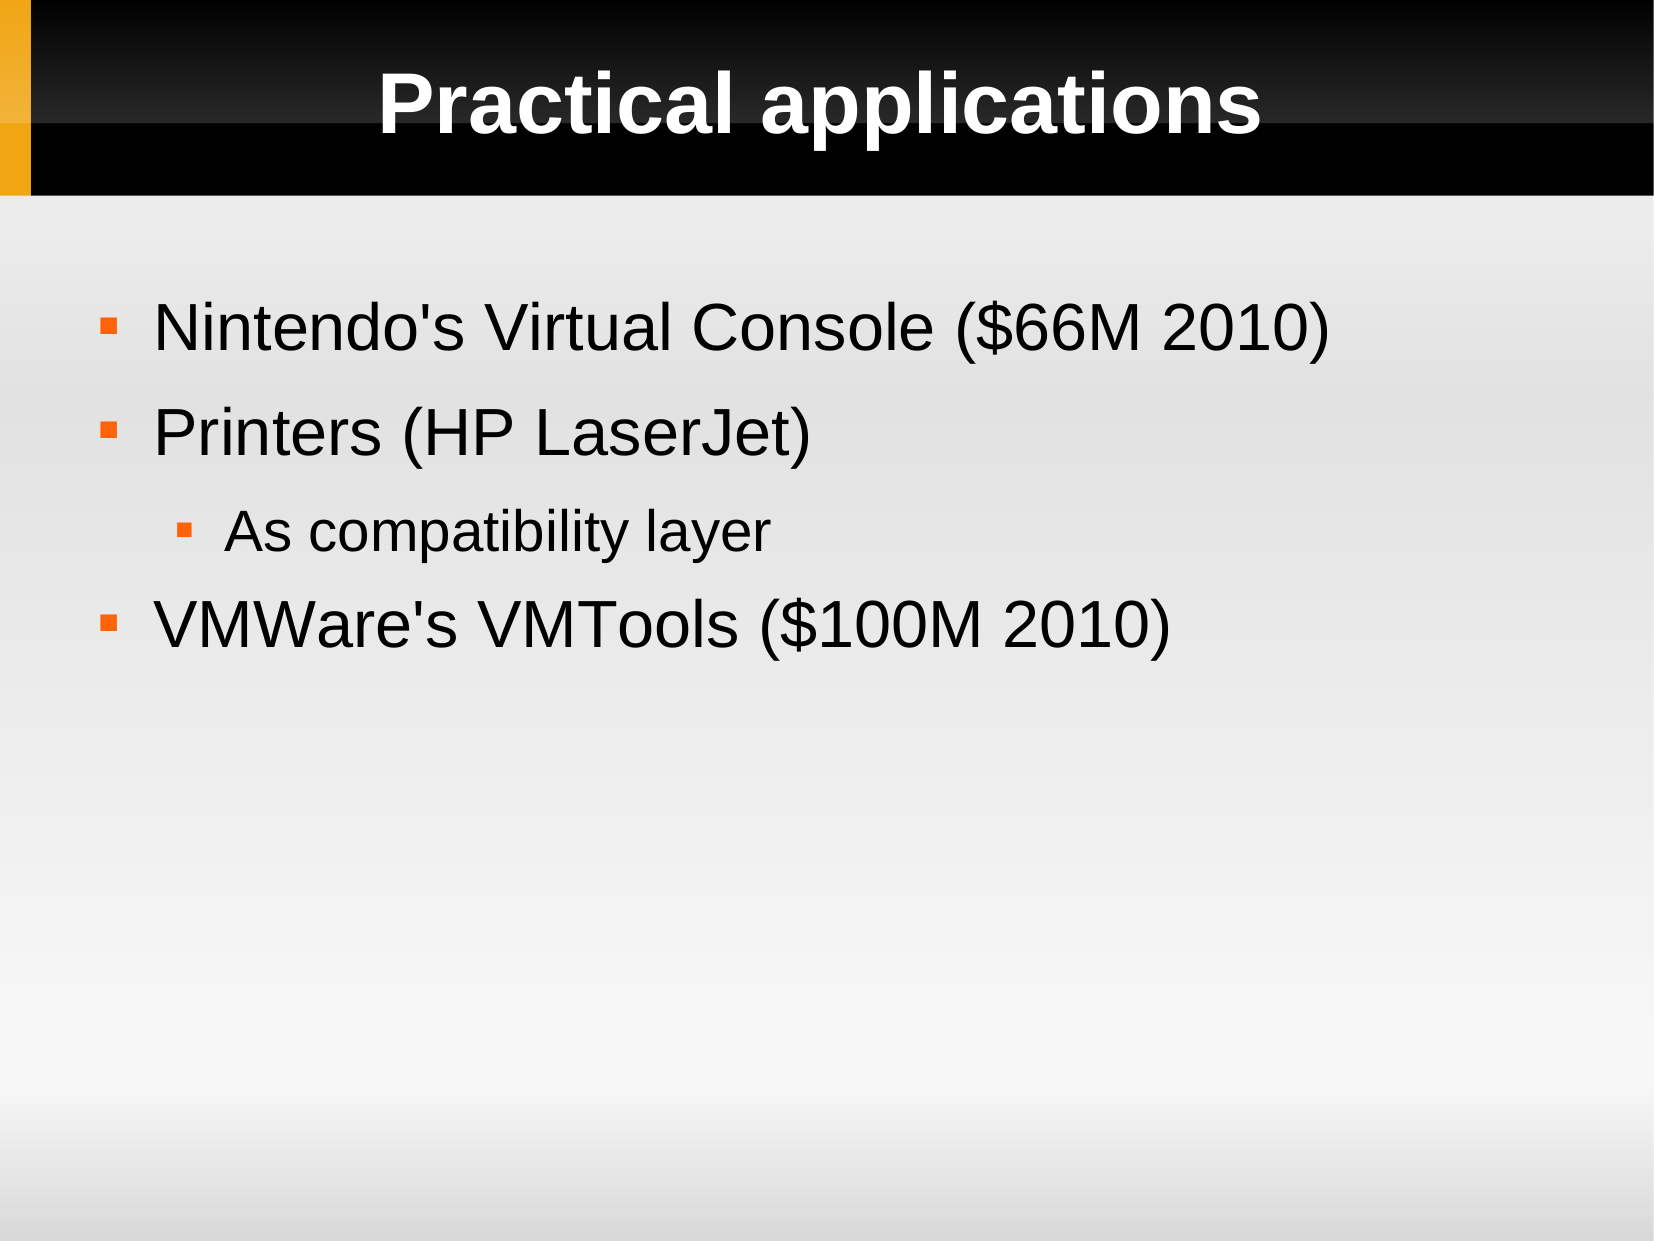

# Practical applications
Nintendo's Virtual Console ($66M 2010)
Printers (HP LaserJet)
As compatibility layer
VMWare's VMTools ($100M 2010)